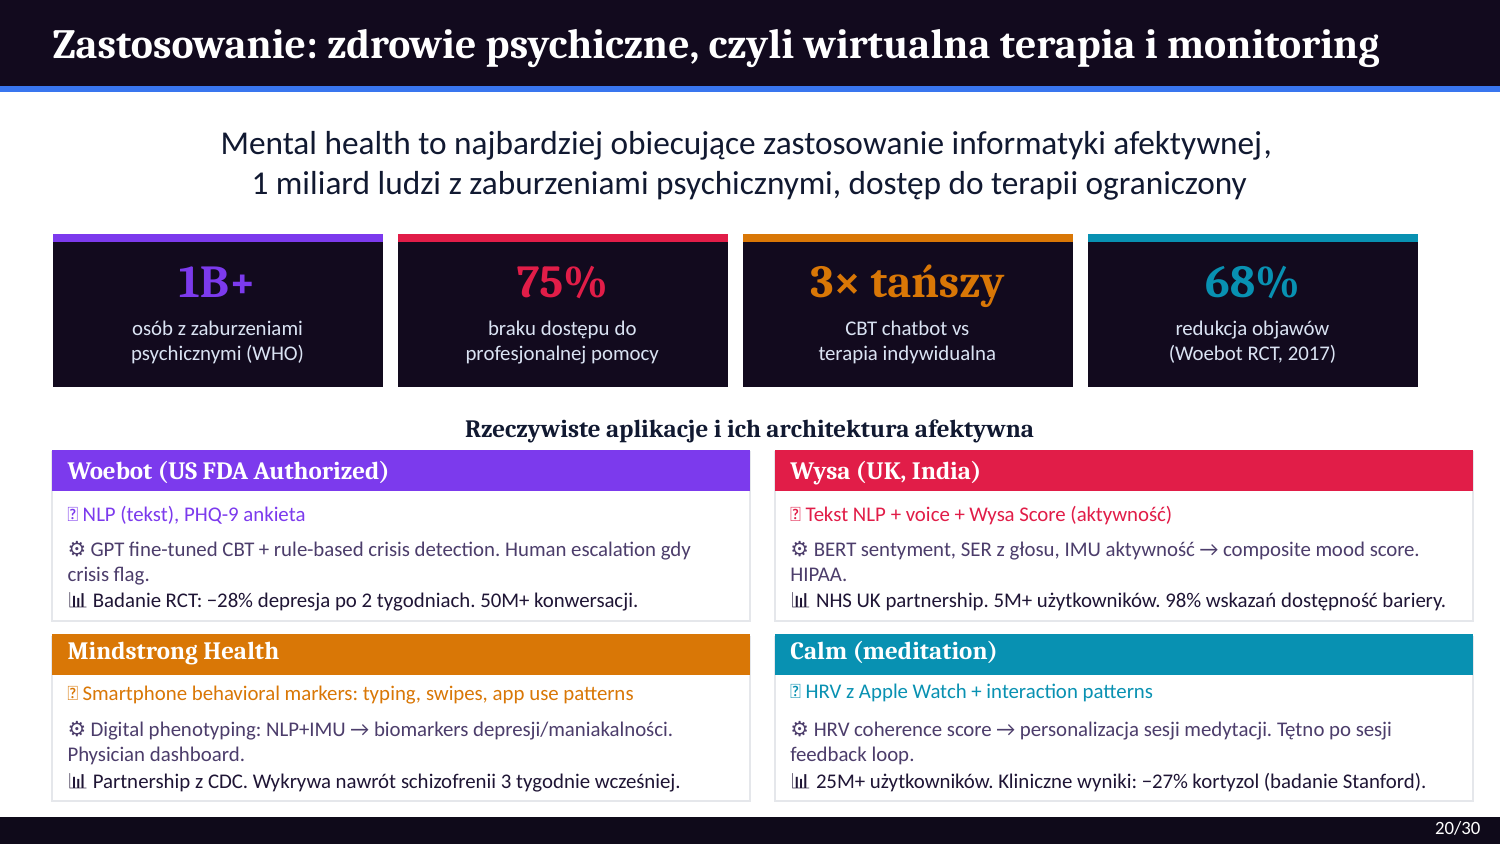

Zastosowanie: zdrowie psychiczne, czyli wirtualna terapia i monitoring
Mental health to najbardziej obiecujące zastosowanie informatyki afektywnej,
1 miliard ludzi z zaburzeniami psychicznymi, dostęp do terapii ograniczony
1B+
75%
3× tańszy
68%
osób z zaburzeniami
psychicznymi (WHO)
braku dostępu do
profesjonalnej pomocy
CBT chatbot vs
terapia indywidualna
redukcja objawów
(Woebot RCT, 2017)
Rzeczywiste aplikacje i ich architektura afektywna
Woebot (US FDA Authorized)
Wysa (UK, India)
📡 NLP (tekst), PHQ-9 ankieta
📡 Tekst NLP + voice + Wysa Score (aktywność)
⚙ GPT fine-tuned CBT + rule-based crisis detection. Human escalation gdy crisis flag.
⚙ BERT sentyment, SER z głosu, IMU aktywność → composite mood score. HIPAA.
📊 Badanie RCT: −28% depresja po 2 tygodniach. 50M+ konwersacji.
📊 NHS UK partnership. 5M+ użytkowników. 98% wskazań dostępność bariery.
Mindstrong Health
Calm (meditation)
📡 HRV z Apple Watch + interaction patterns
📡 Smartphone behavioral markers: typing, swipes, app use patterns
⚙ Digital phenotyping: NLP+IMU → biomarkers depresji/maniakalności. Physician dashboard.
⚙ HRV coherence score → personalizacja sesji medytacji. Tętno po sesji feedback loop.
📊 Partnership z CDC. Wykrywa nawrót schizofrenii 3 tygodnie wcześniej.
📊 25M+ użytkowników. Kliniczne wyniki: −27% kortyzol (badanie Stanford).